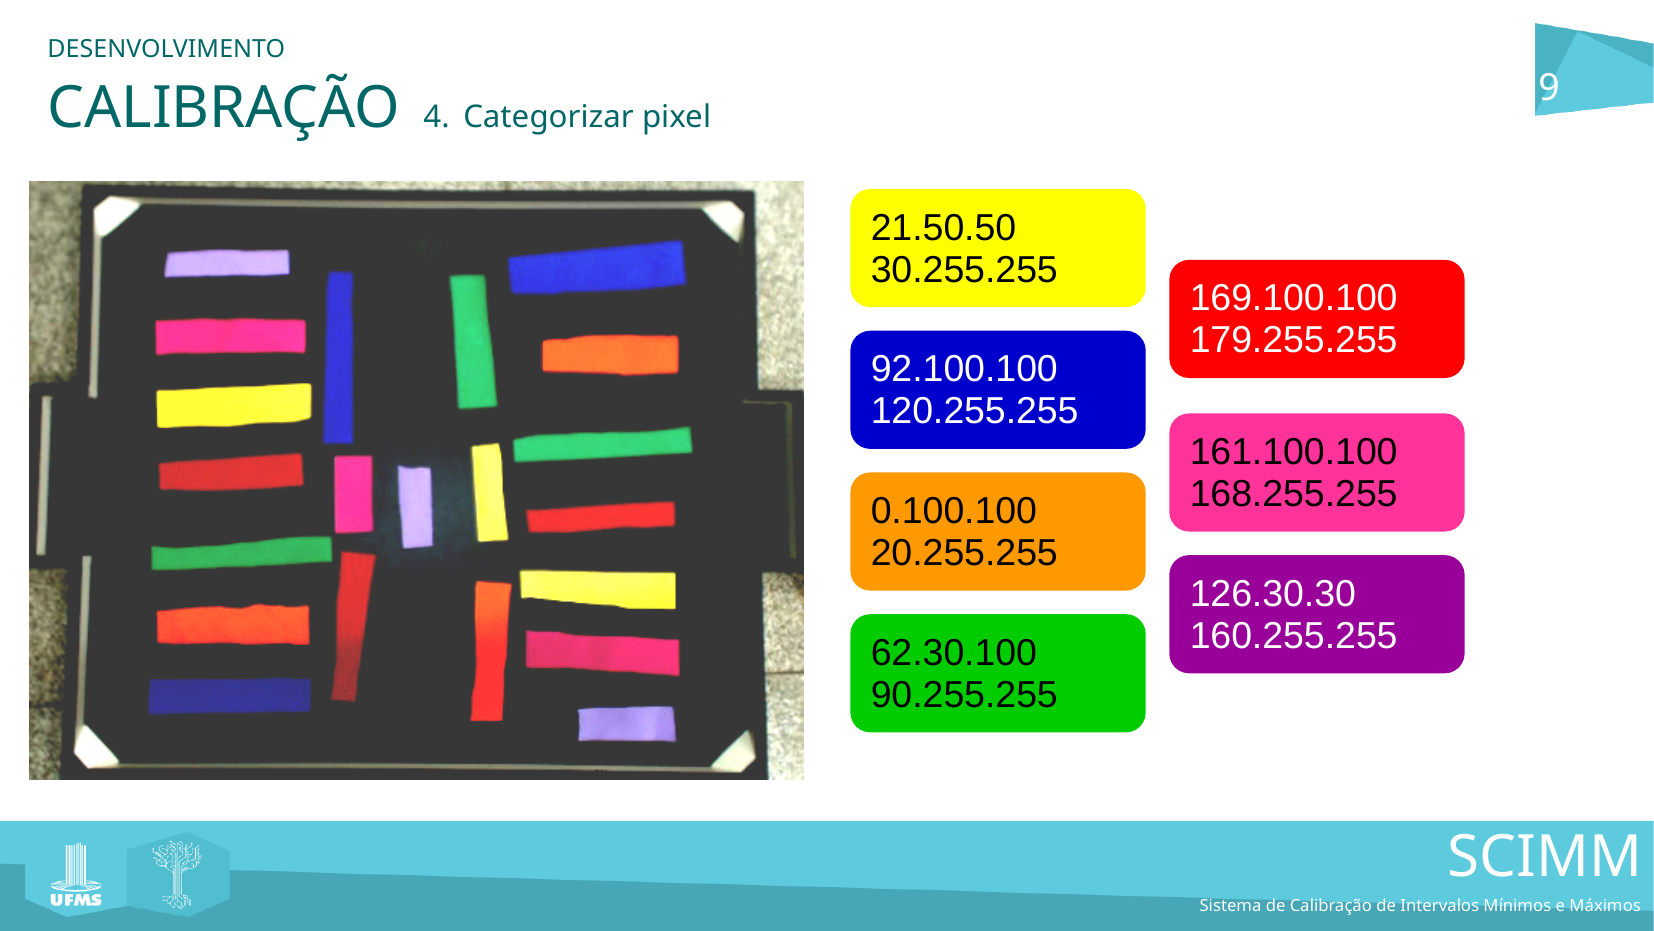

DESENVOLVIMENTO
CALIBRAÇÃO 4. Categorizar pixel
21.50.50
30.255.255
169.100.100
179.255.255
92.100.100
120.255.255
161.100.100
168.255.255
0.100.100
20.255.255
126.30.30
160.255.255
62.30.100
90.255.255
# SCIMM Sistema de Calibração de Intervalos Mínimos e Máximos